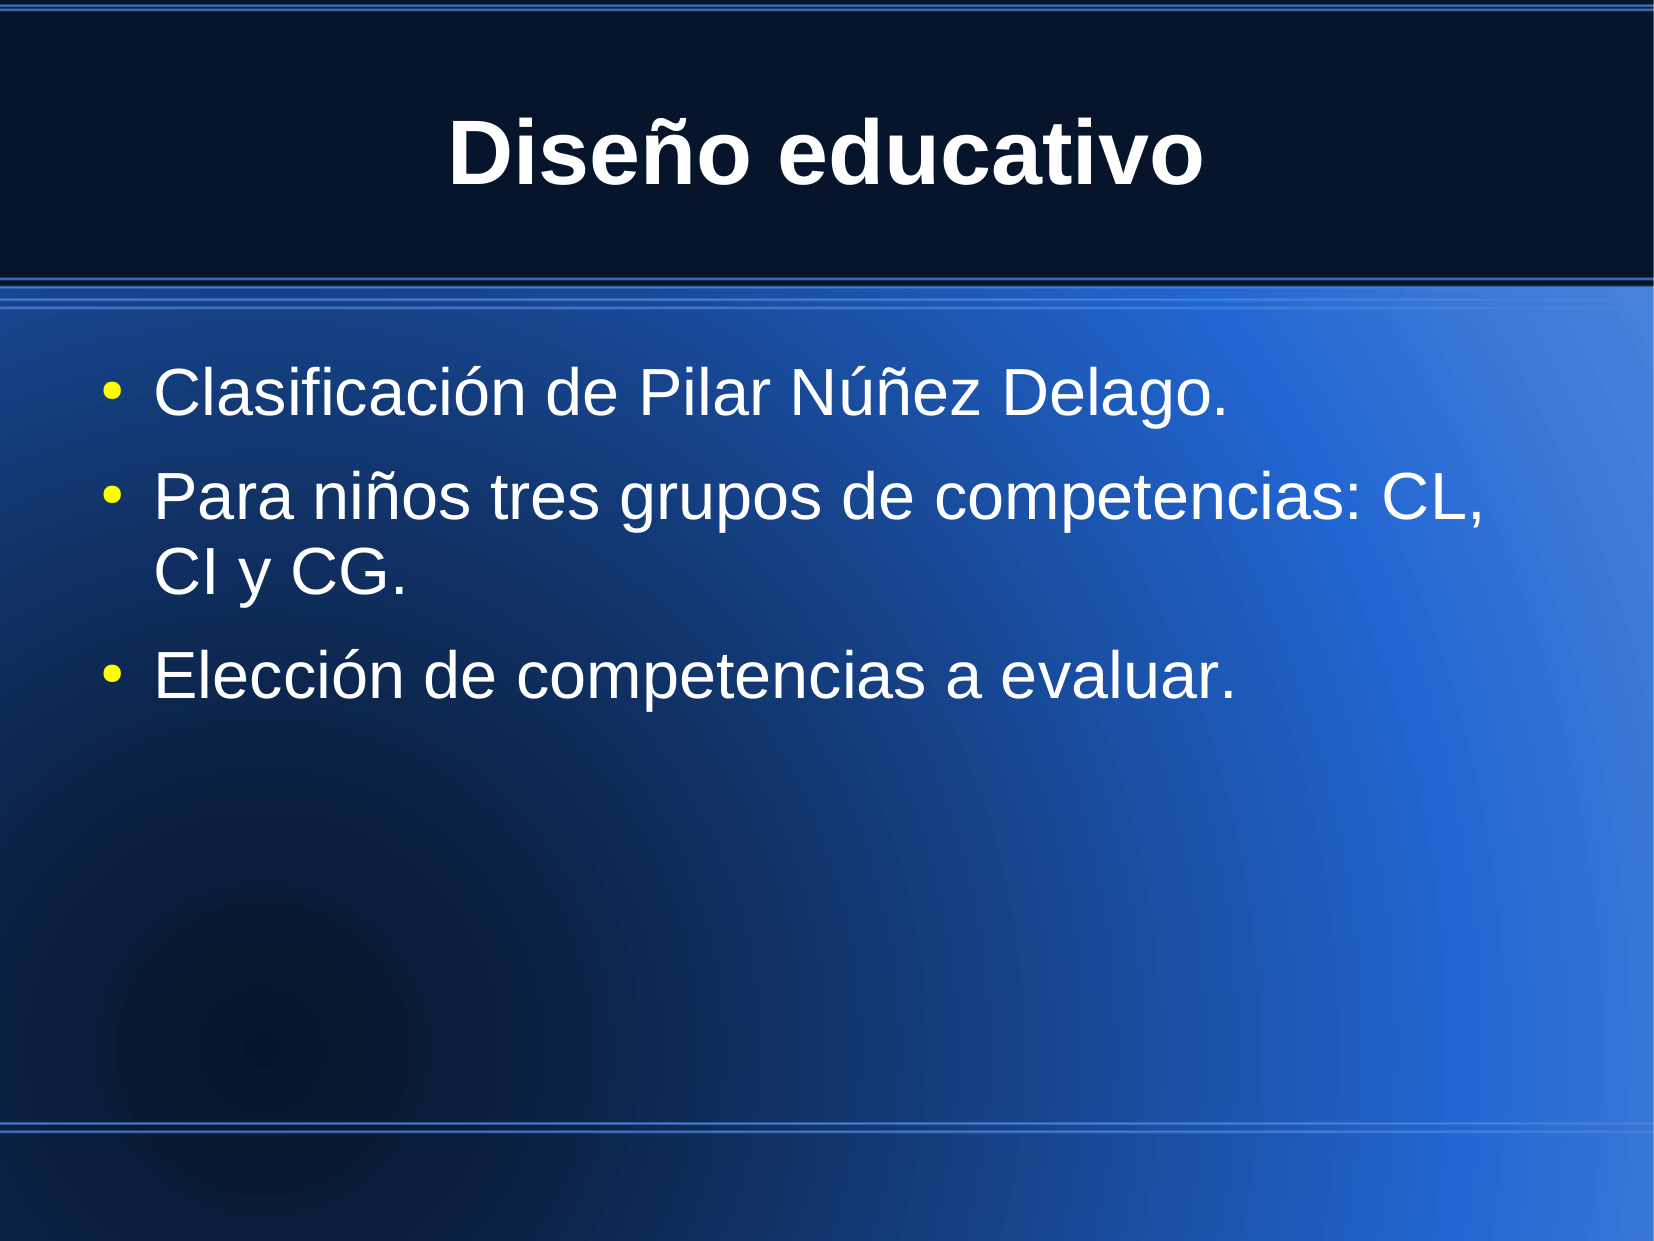

# Diseño educativo
Clasificación de Pilar Núñez Delago.
Para niños tres grupos de competencias: CL, CI y CG.
Elección de competencias a evaluar.